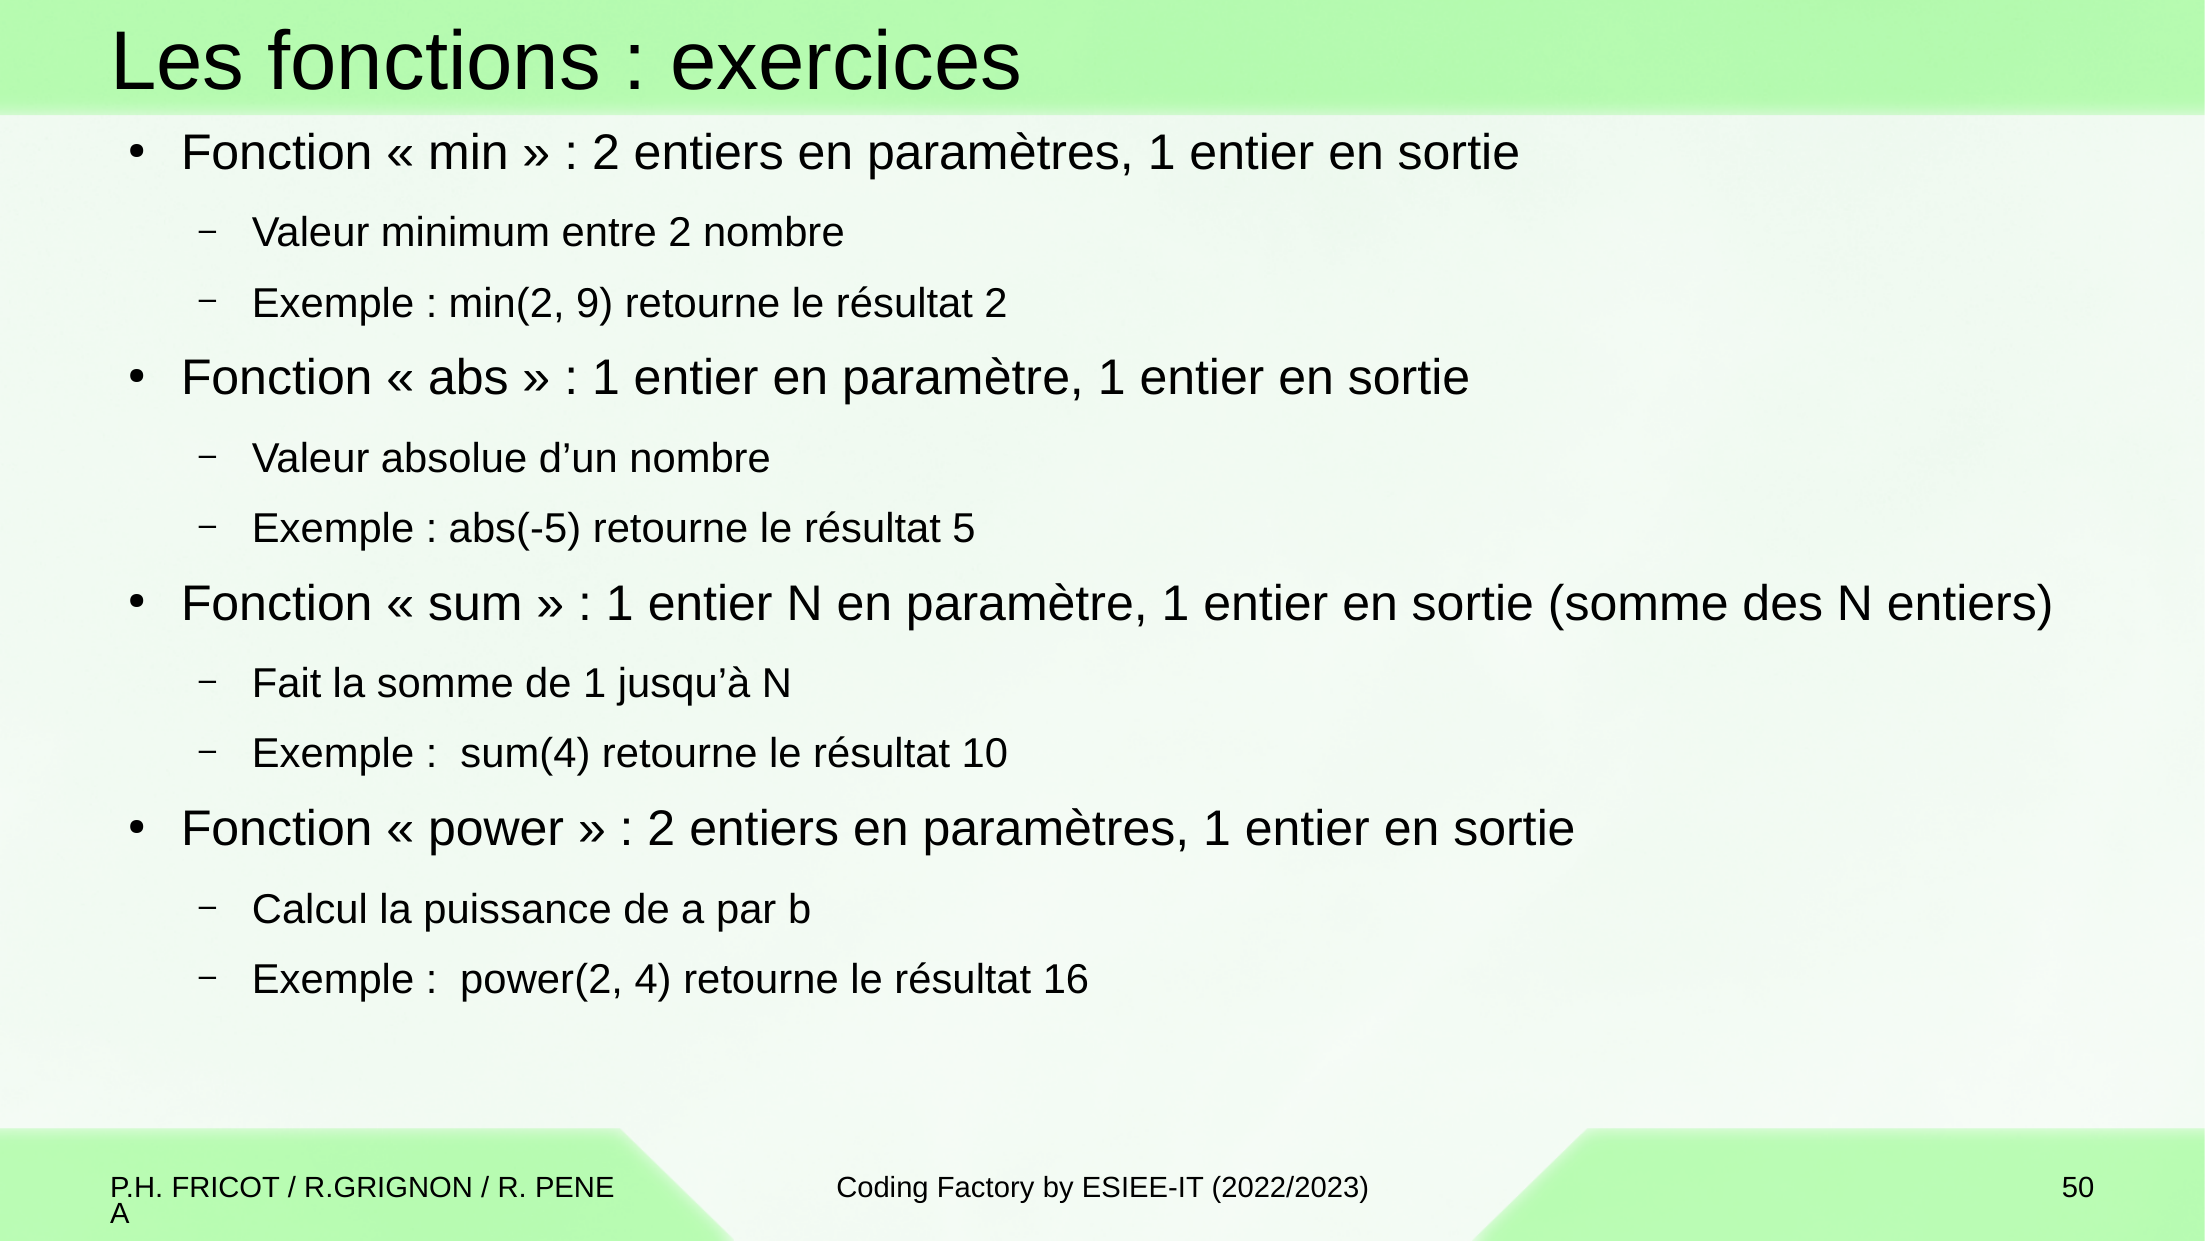

# Les fonctions : exercices
Fonction « min » : 2 entiers en paramètres, 1 entier en sortie
Valeur minimum entre 2 nombre
Exemple : min(2, 9) retourne le résultat 2
Fonction « abs » : 1 entier en paramètre, 1 entier en sortie
Valeur absolue d’un nombre
Exemple : abs(-5) retourne le résultat 5
Fonction « sum » : 1 entier N en paramètre, 1 entier en sortie (somme des N entiers)
Fait la somme de 1 jusqu’à N
Exemple :  sum(4) retourne le résultat 10
Fonction « power » : 2 entiers en paramètres, 1 entier en sortie
Calcul la puissance de a par b
Exemple :  power(2, 4) retourne le résultat 16
P.H. FRICOT / R.GRIGNON / R. PENEA
Coding Factory by ESIEE-IT (2022/2023)
50